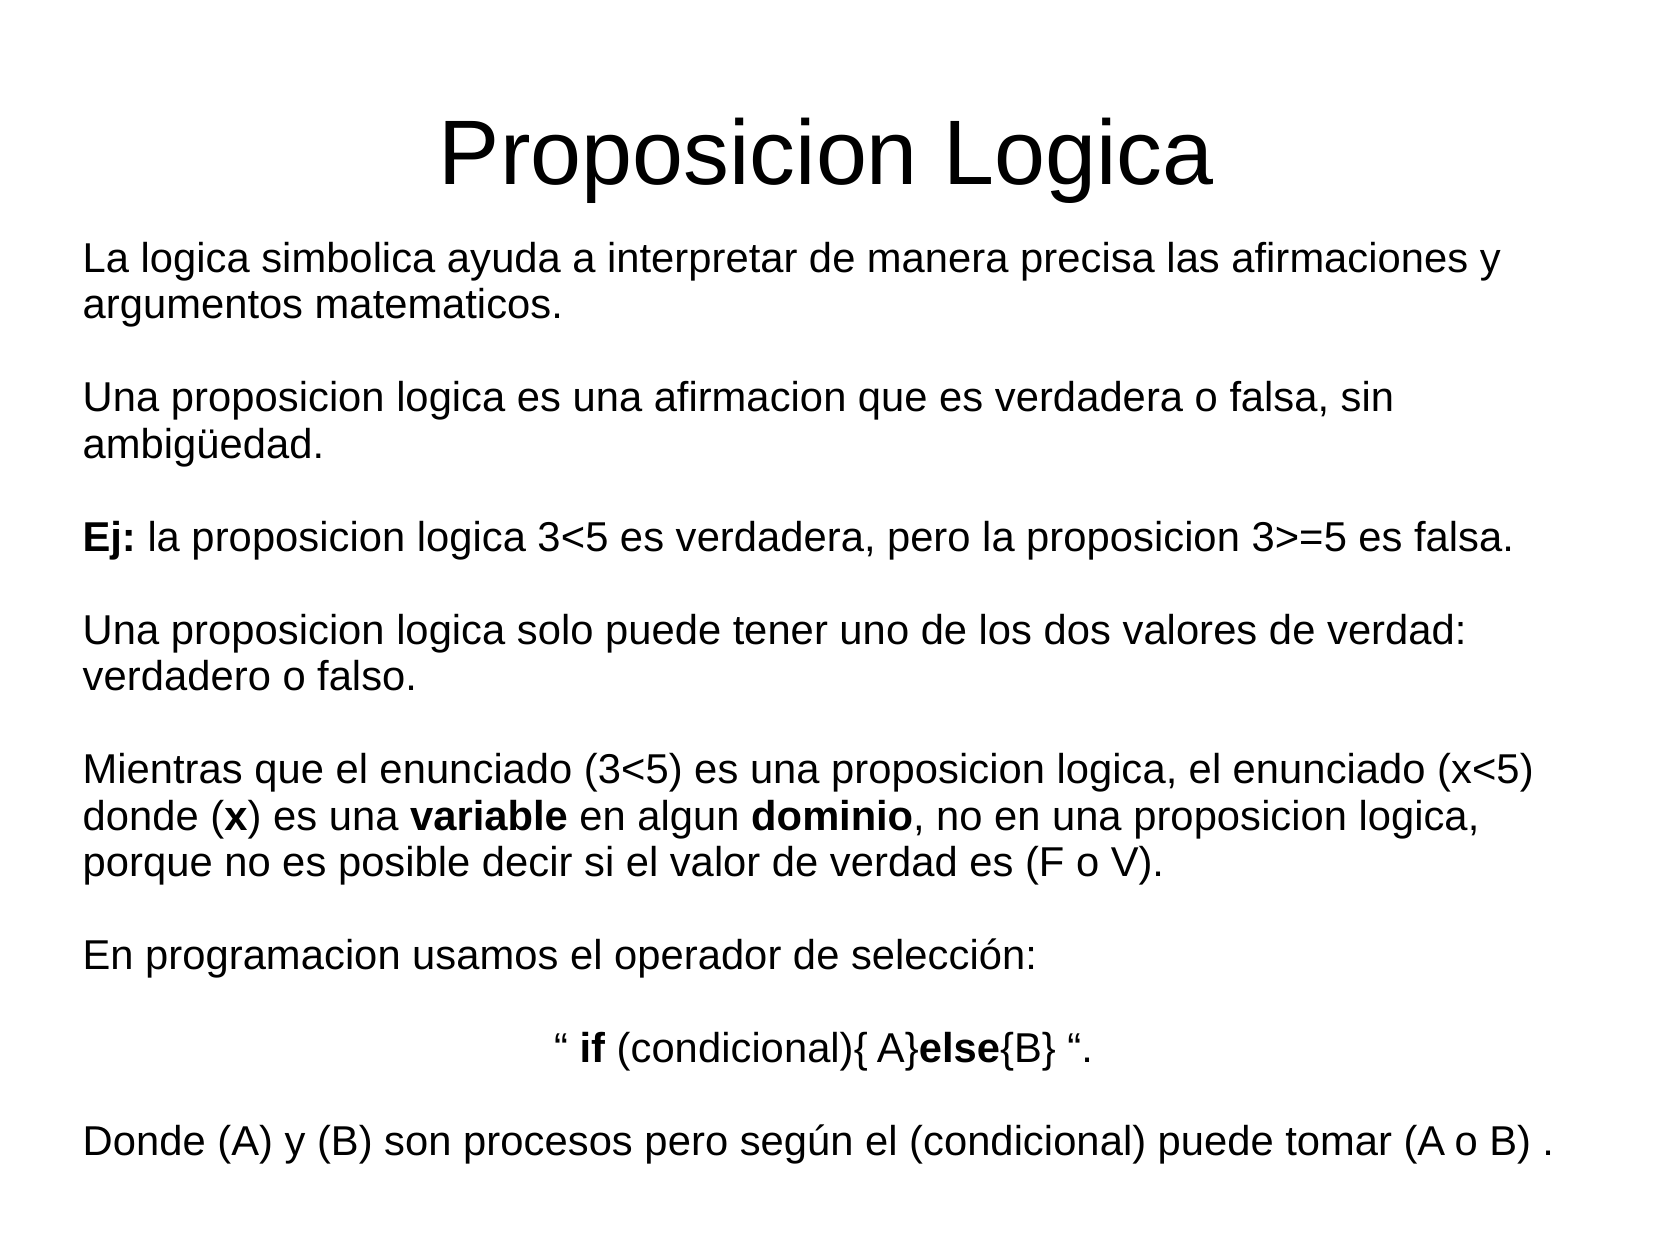

# Proposicion Logica
La logica simbolica ayuda a interpretar de manera precisa las afirmaciones y argumentos matematicos.
Una proposicion logica es una afirmacion que es verdadera o falsa, sin ambigüedad.
Ej: la proposicion logica 3<5 es verdadera, pero la proposicion 3>=5 es falsa.
Una proposicion logica solo puede tener uno de los dos valores de verdad: verdadero o falso.
Mientras que el enunciado (3<5) es una proposicion logica, el enunciado (x<5) donde (x) es una variable en algun dominio, no en una proposicion logica, porque no es posible decir si el valor de verdad es (F o V).
En programacion usamos el operador de selección:
 “ if (condicional){ A}else{B} “.
Donde (A) y (B) son procesos pero según el (condicional) puede tomar (A o B) .